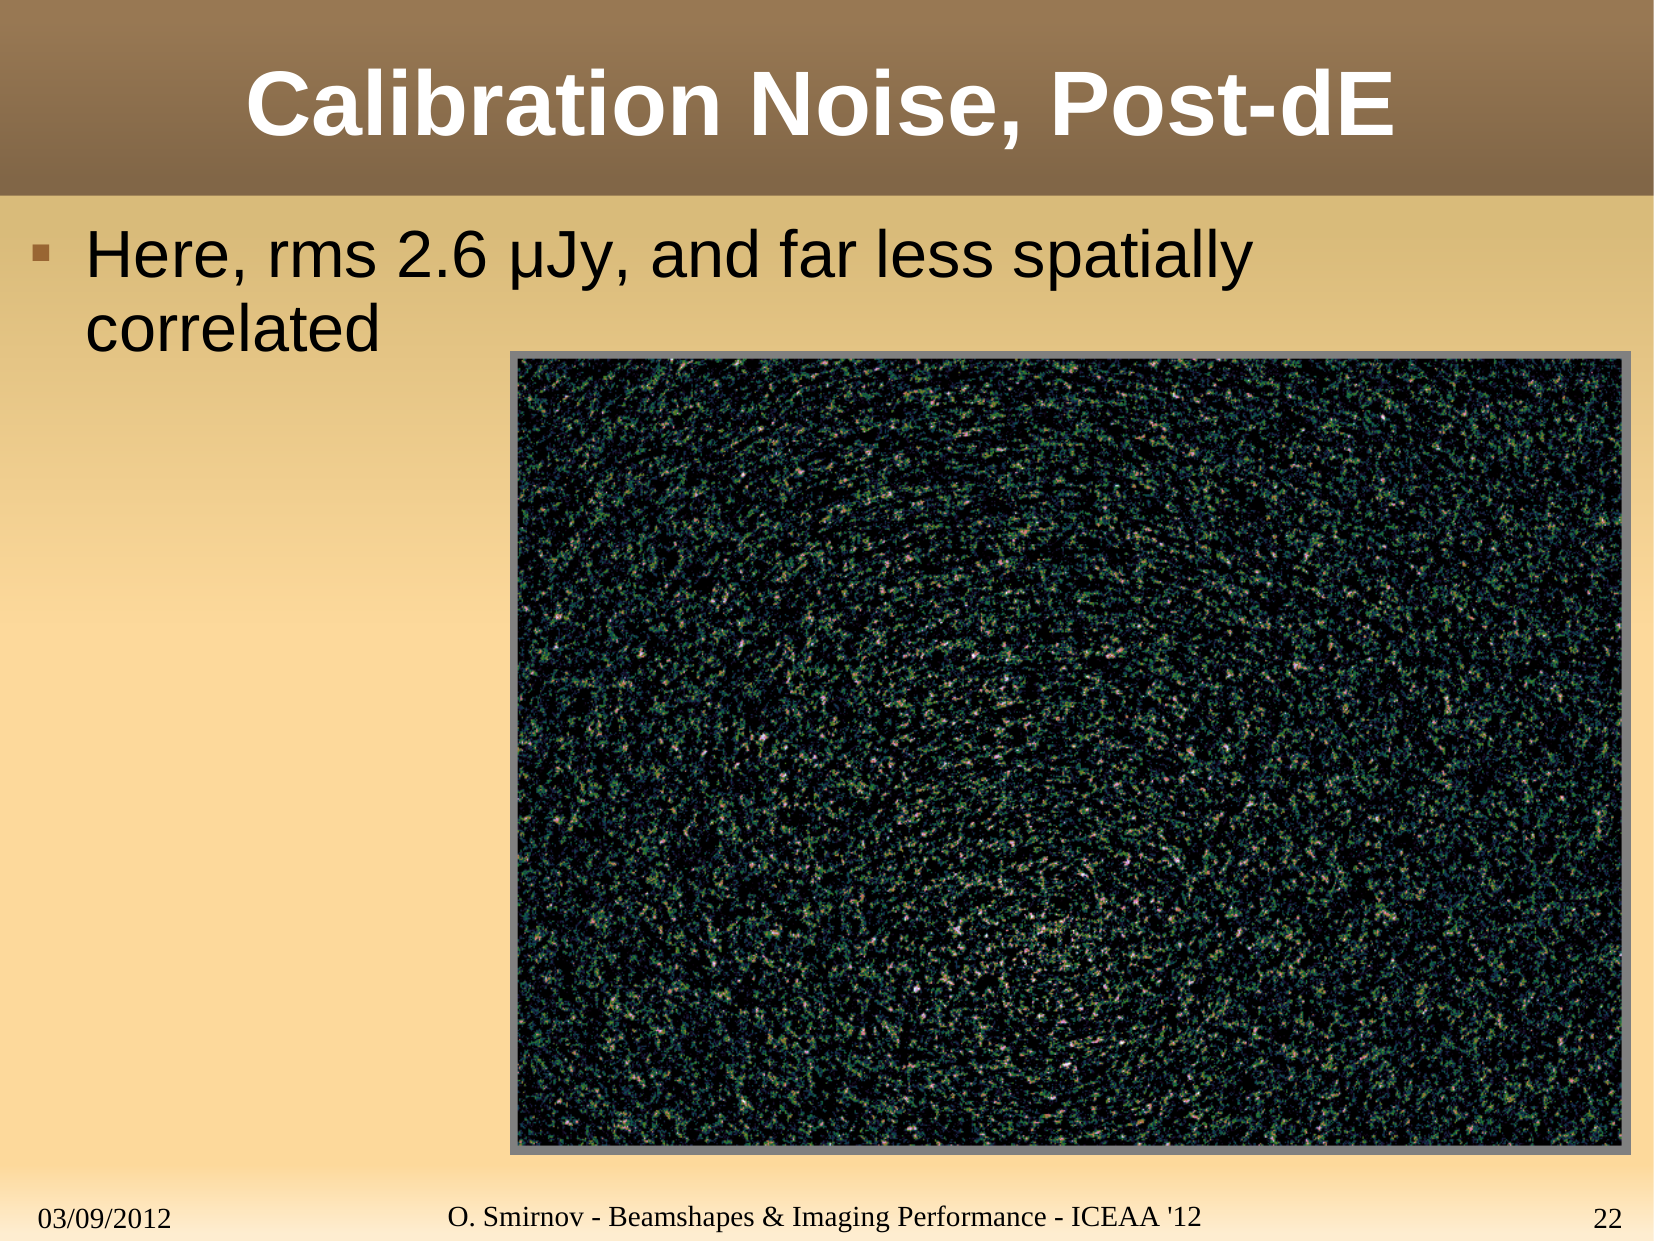

# Calibration Noise, Post-dE
Here, rms 2.6 μJy, and far less spatially correlated
O. Smirnov - Beamshapes & Imaging Performance - ICEAA '12
03/09/2012
22